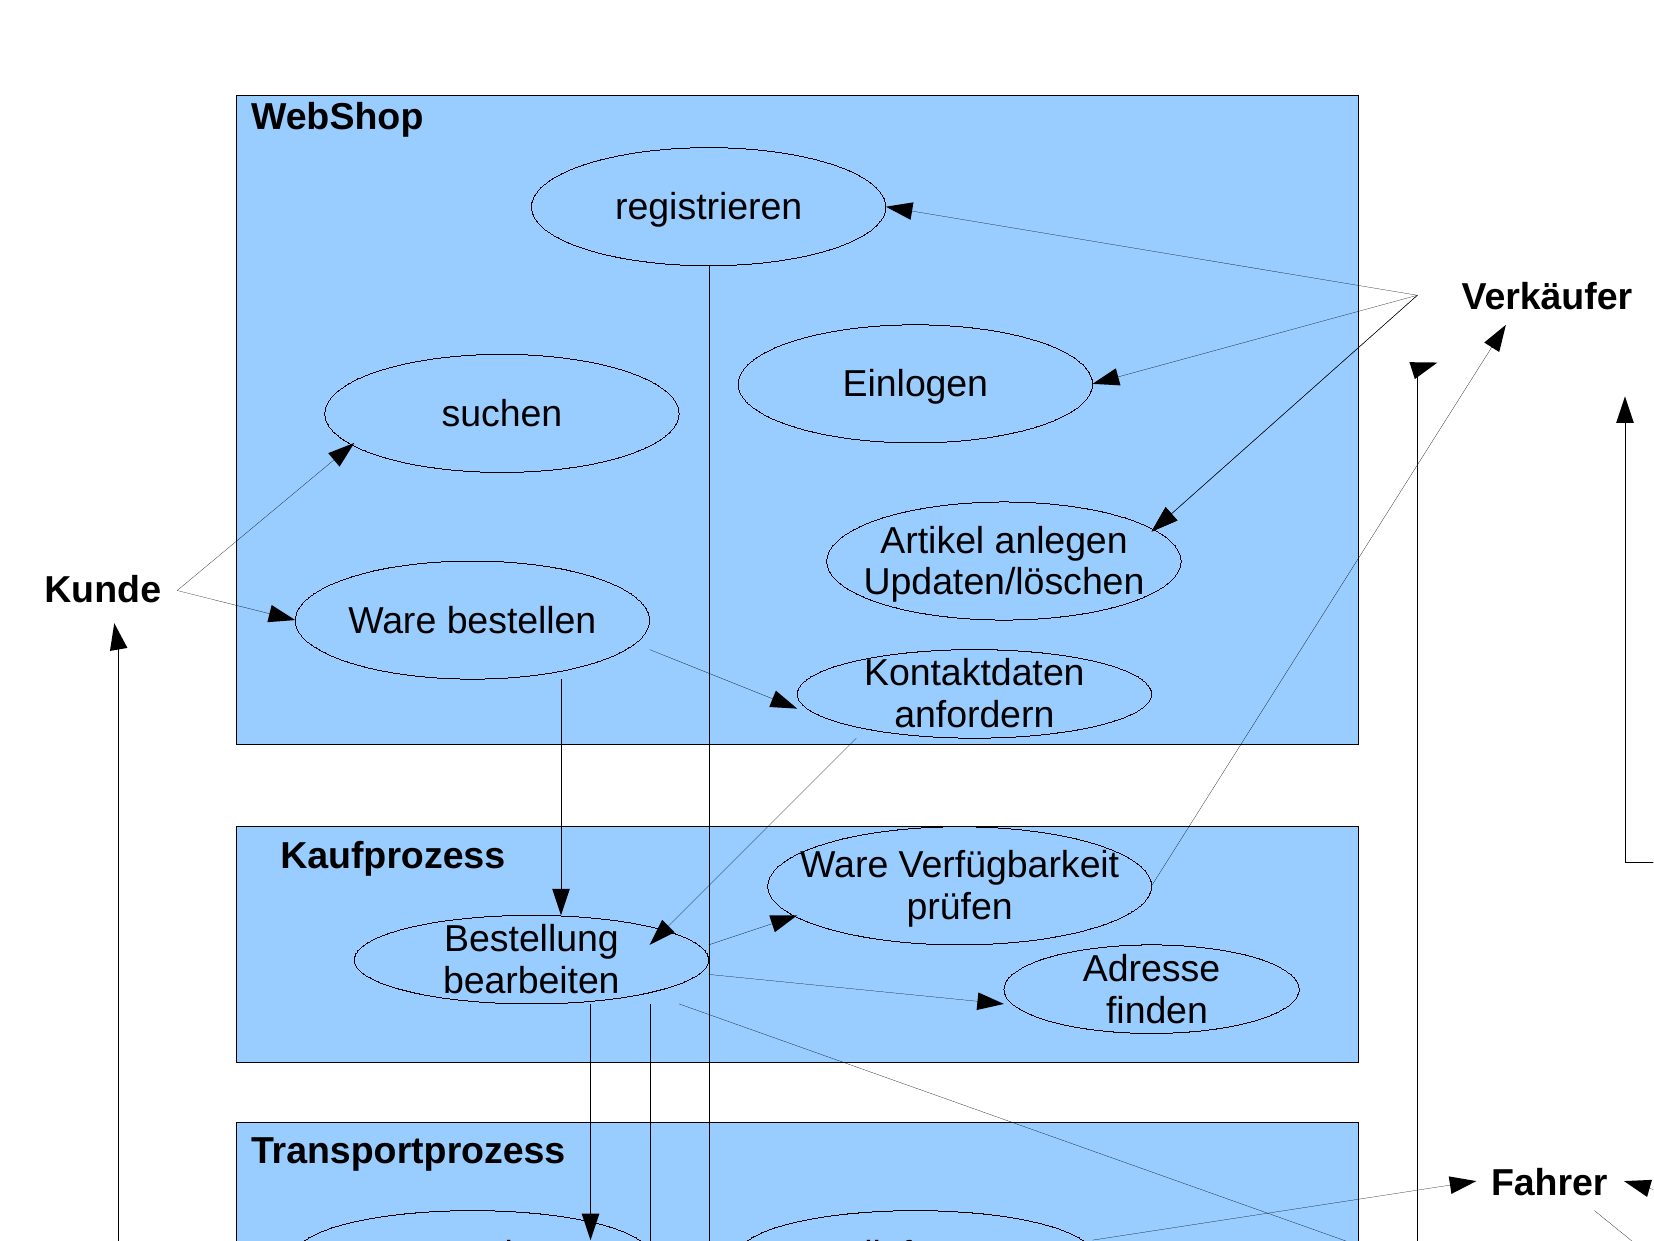

WebShop
registrieren
Verkäufer
Einlogen
suchen
Artikel anlegen
Updaten/löschen
Kunde
Ware bestellen
Kontaktdaten
anfordern
Kaufprozess
Ware Verfügbarkeit
prüfen
Bestellung
bearbeiten
Adresse
 finden
Transportprozess
Fahrer
transportieren
liefern
Rechnungssystem
Rechnung
stellen
Verkäufer bezahlen
Infosystem
informieren
kassieren